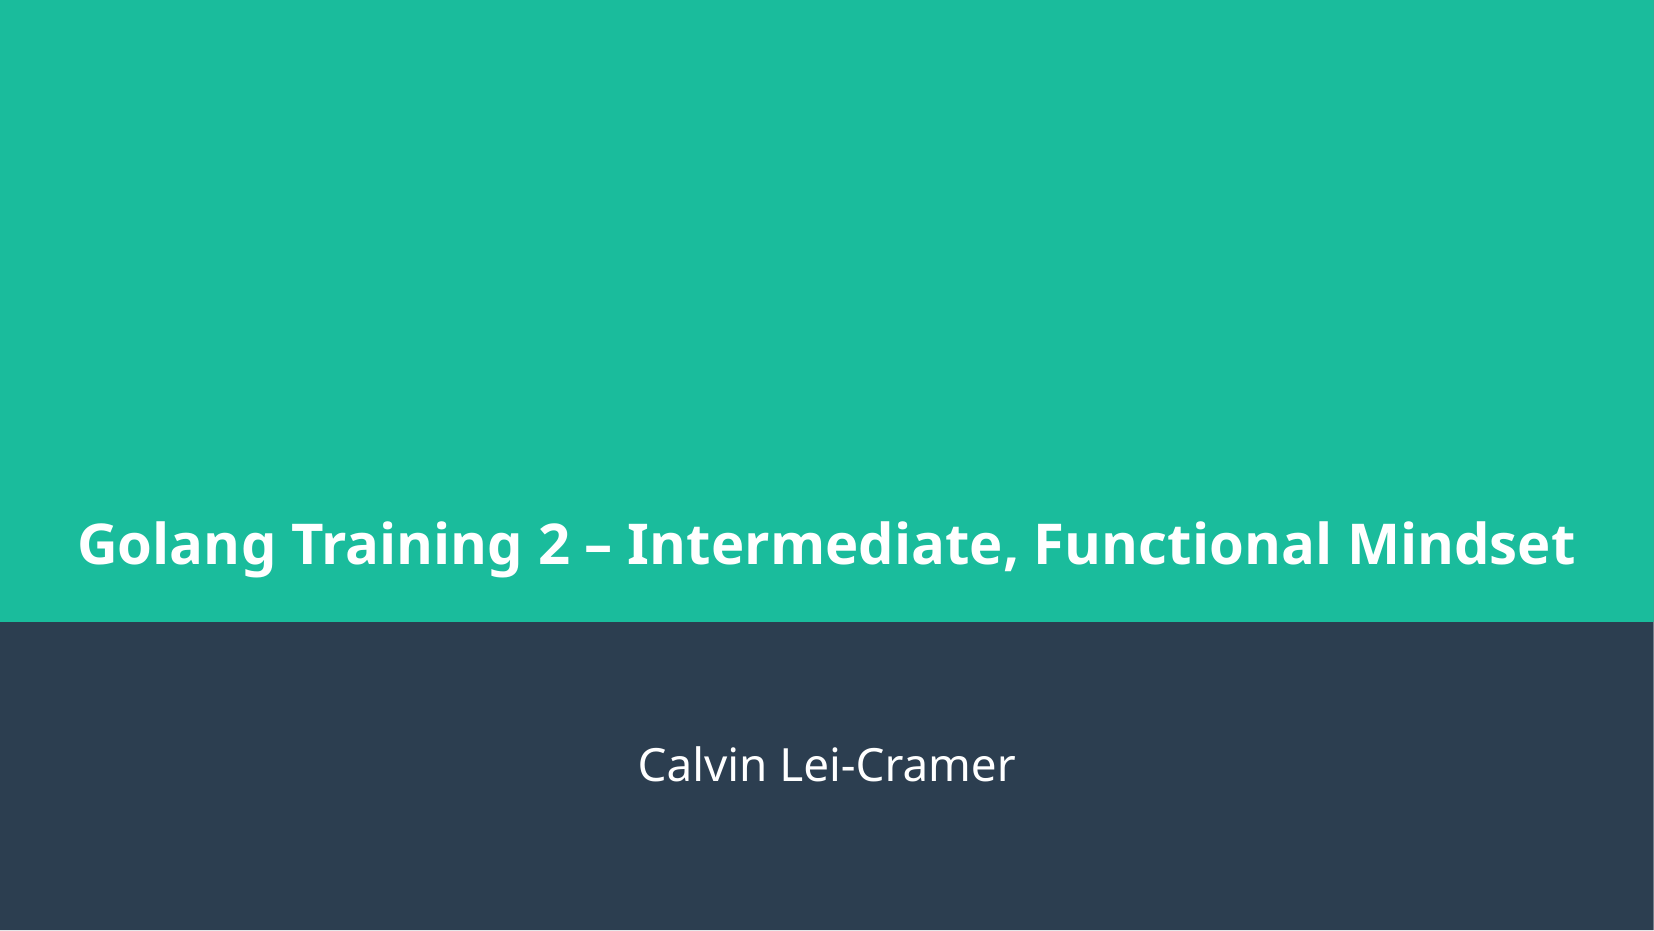

# Golang Training 2 – Intermediate, Functional Mindset
Calvin Lei-Cramer